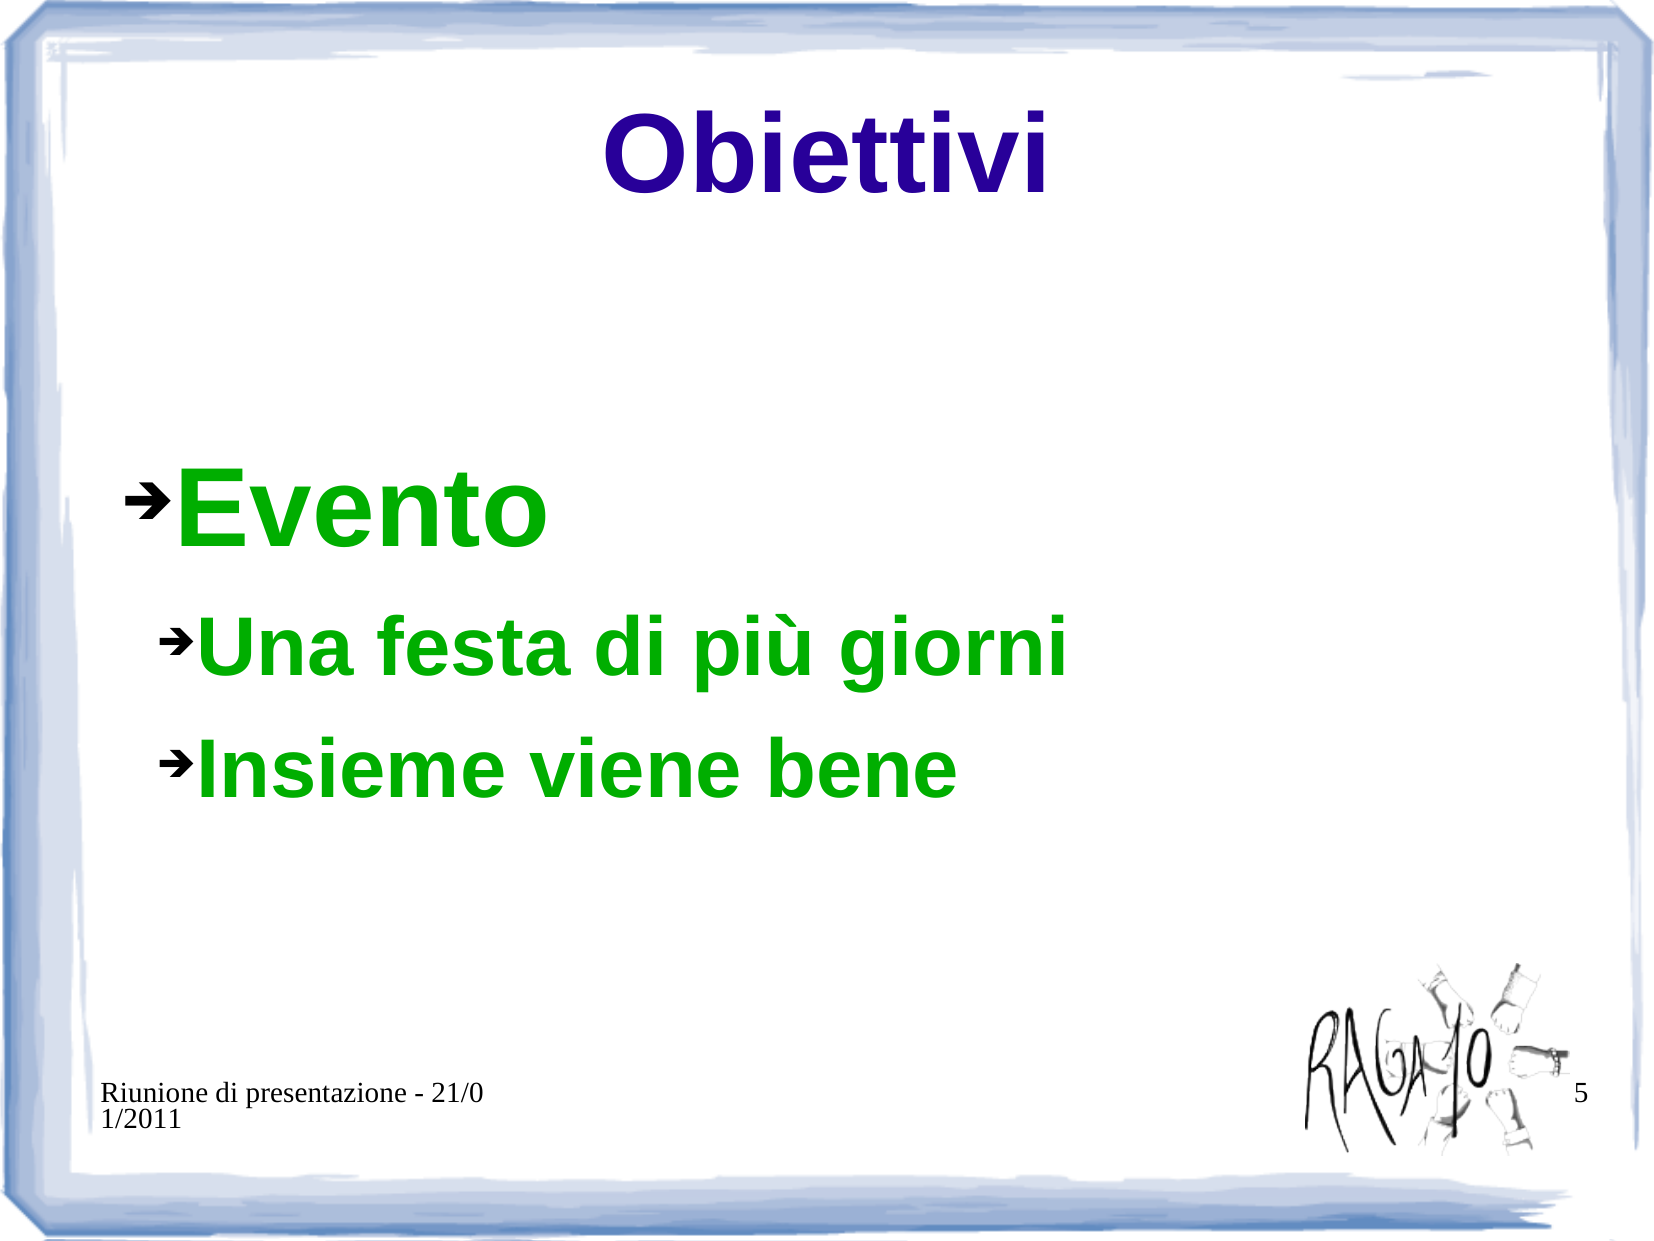

Obiettivi
# Evento
Una festa di più giorni
Insieme viene bene
Riunione di presentazione - 21/01/2011
5